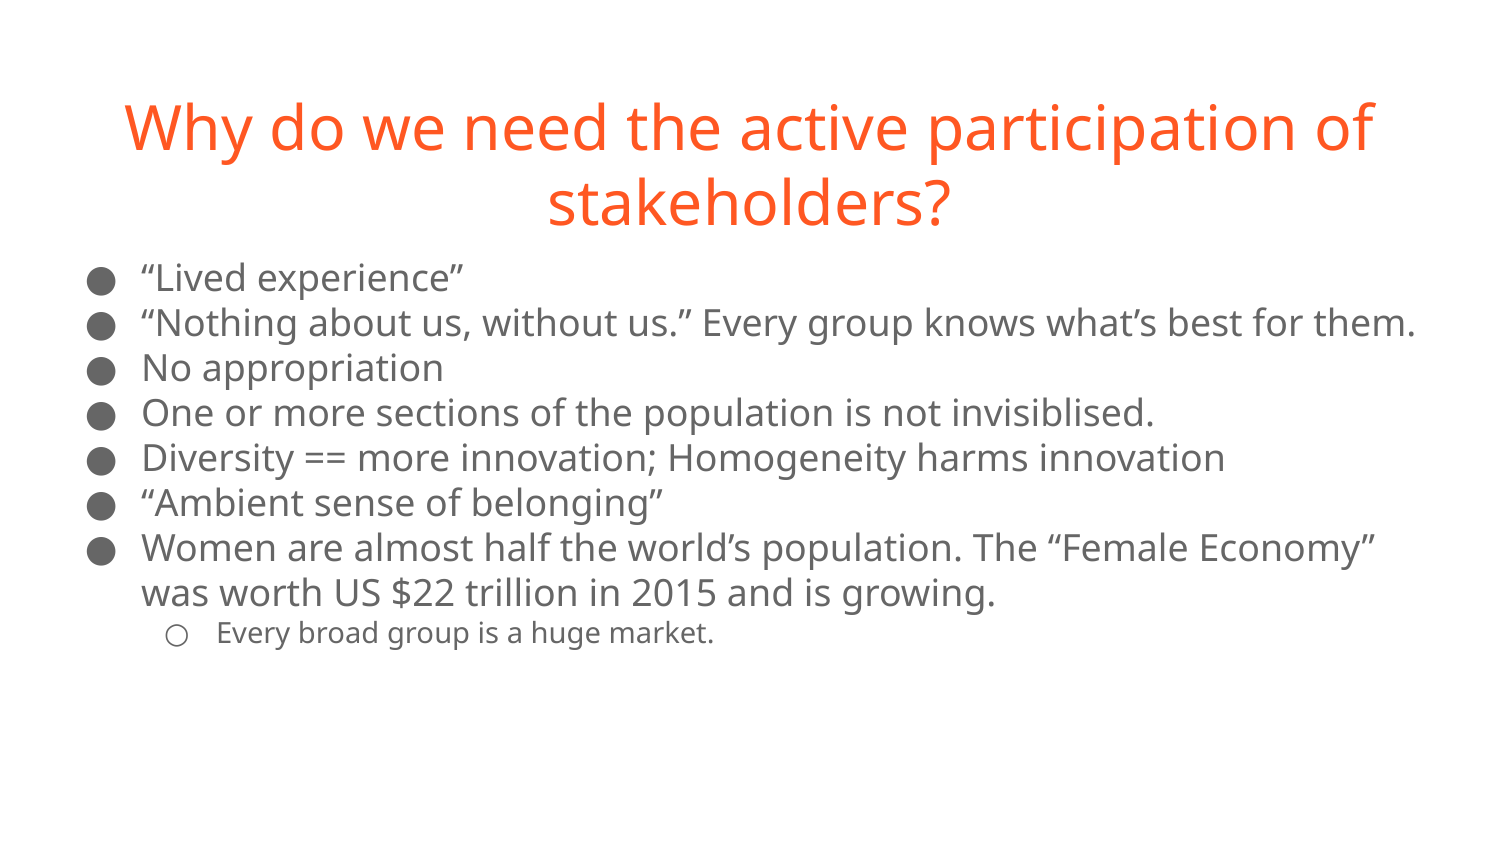

# Why do we need the active participation of stakeholders?
“Lived experience”
“Nothing about us, without us.” Every group knows what’s best for them.
No appropriation
One or more sections of the population is not invisiblised.
Diversity == more innovation; Homogeneity harms innovation
“Ambient sense of belonging”
Women are almost half the world’s population. The “Female Economy” was worth US $22 trillion in 2015 and is growing.
Every broad group is a huge market.